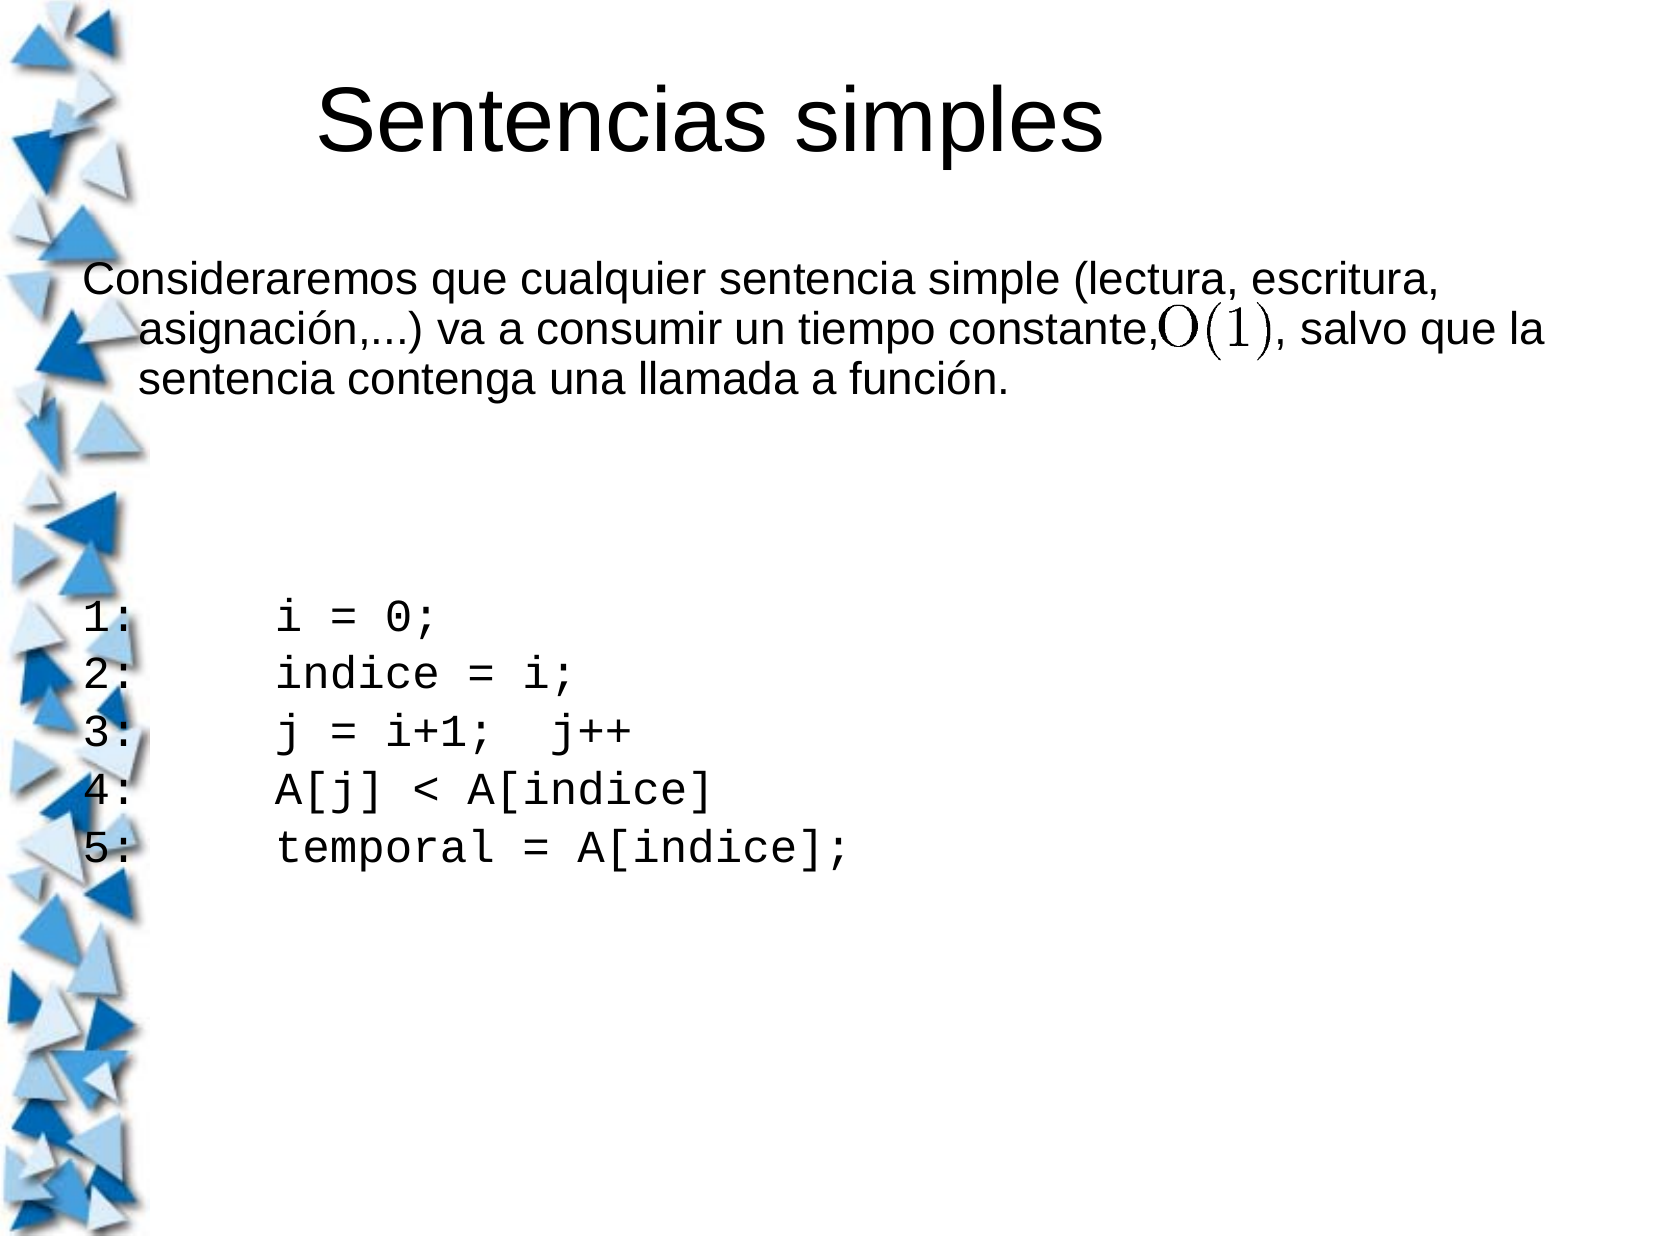

# Sentencias simples
Consideraremos que cualquier sentencia simple (lectura, escritura, asignación,...) va a consumir un tiempo constante, , salvo que la sentencia contenga una llamada a función.
1: i = 0;
2: indice = i;
3: j = i+1; j++
4: A[j] < A[indice]
5: temporal = A[indice];